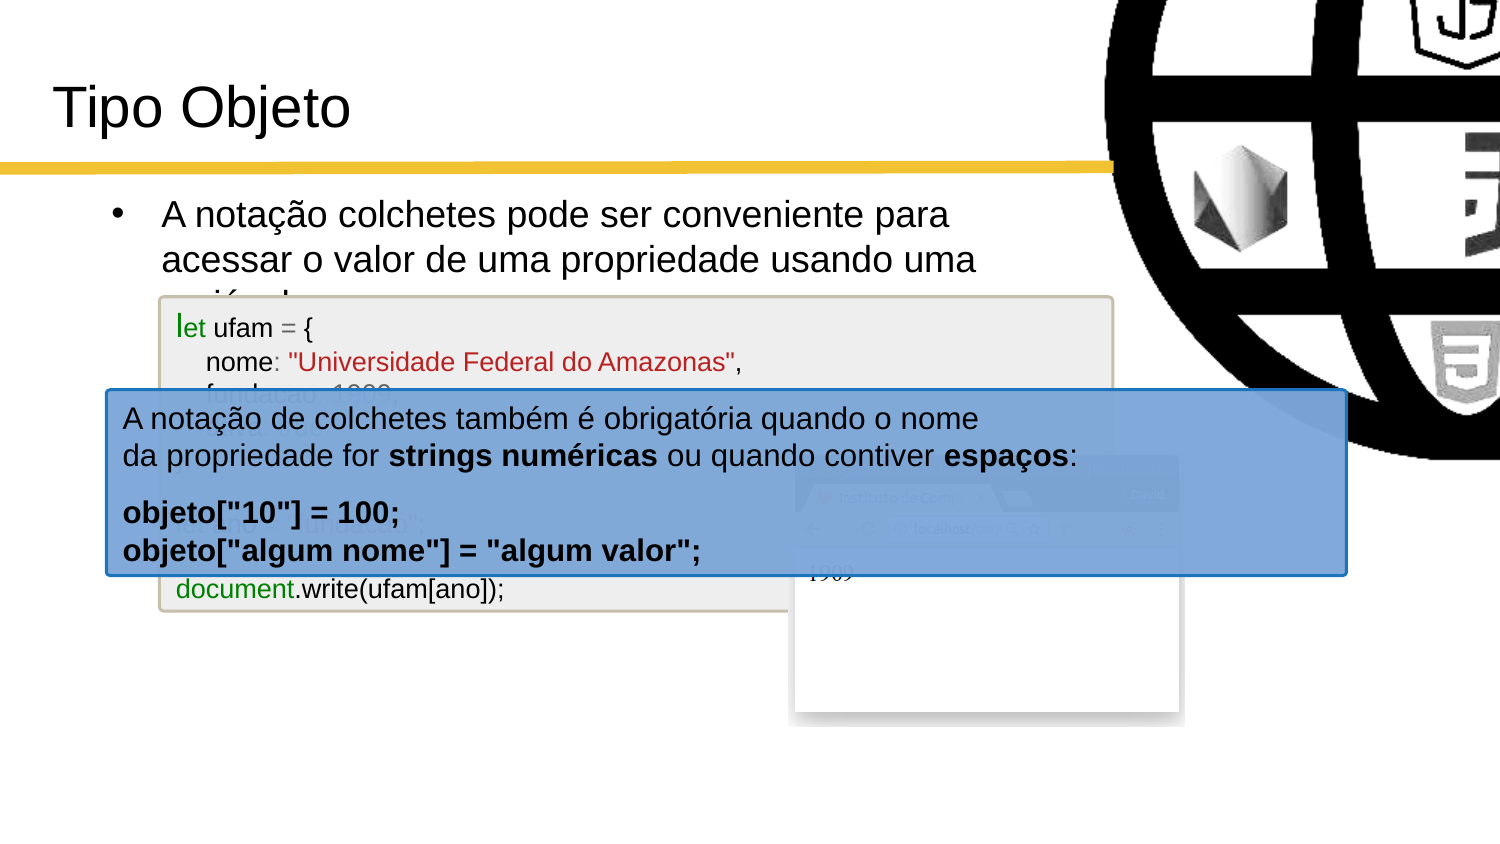

Tipo Objeto
A notação colchetes pode ser conveniente para acessar o valor de uma propriedade usando uma variável
let ufam = {
 nome: "Universidade Federal do Amazonas",
 fundacao: 1909,
 ativa: true
};
let ano = "fundacao";
document.write(ufam[ano]);
A notação de colchetes também é obrigatória quando o nome
da propriedade for strings numéricas ou quando contiver espaços:
objeto["10"] = 100;
objeto["algum nome"] = "algum valor";